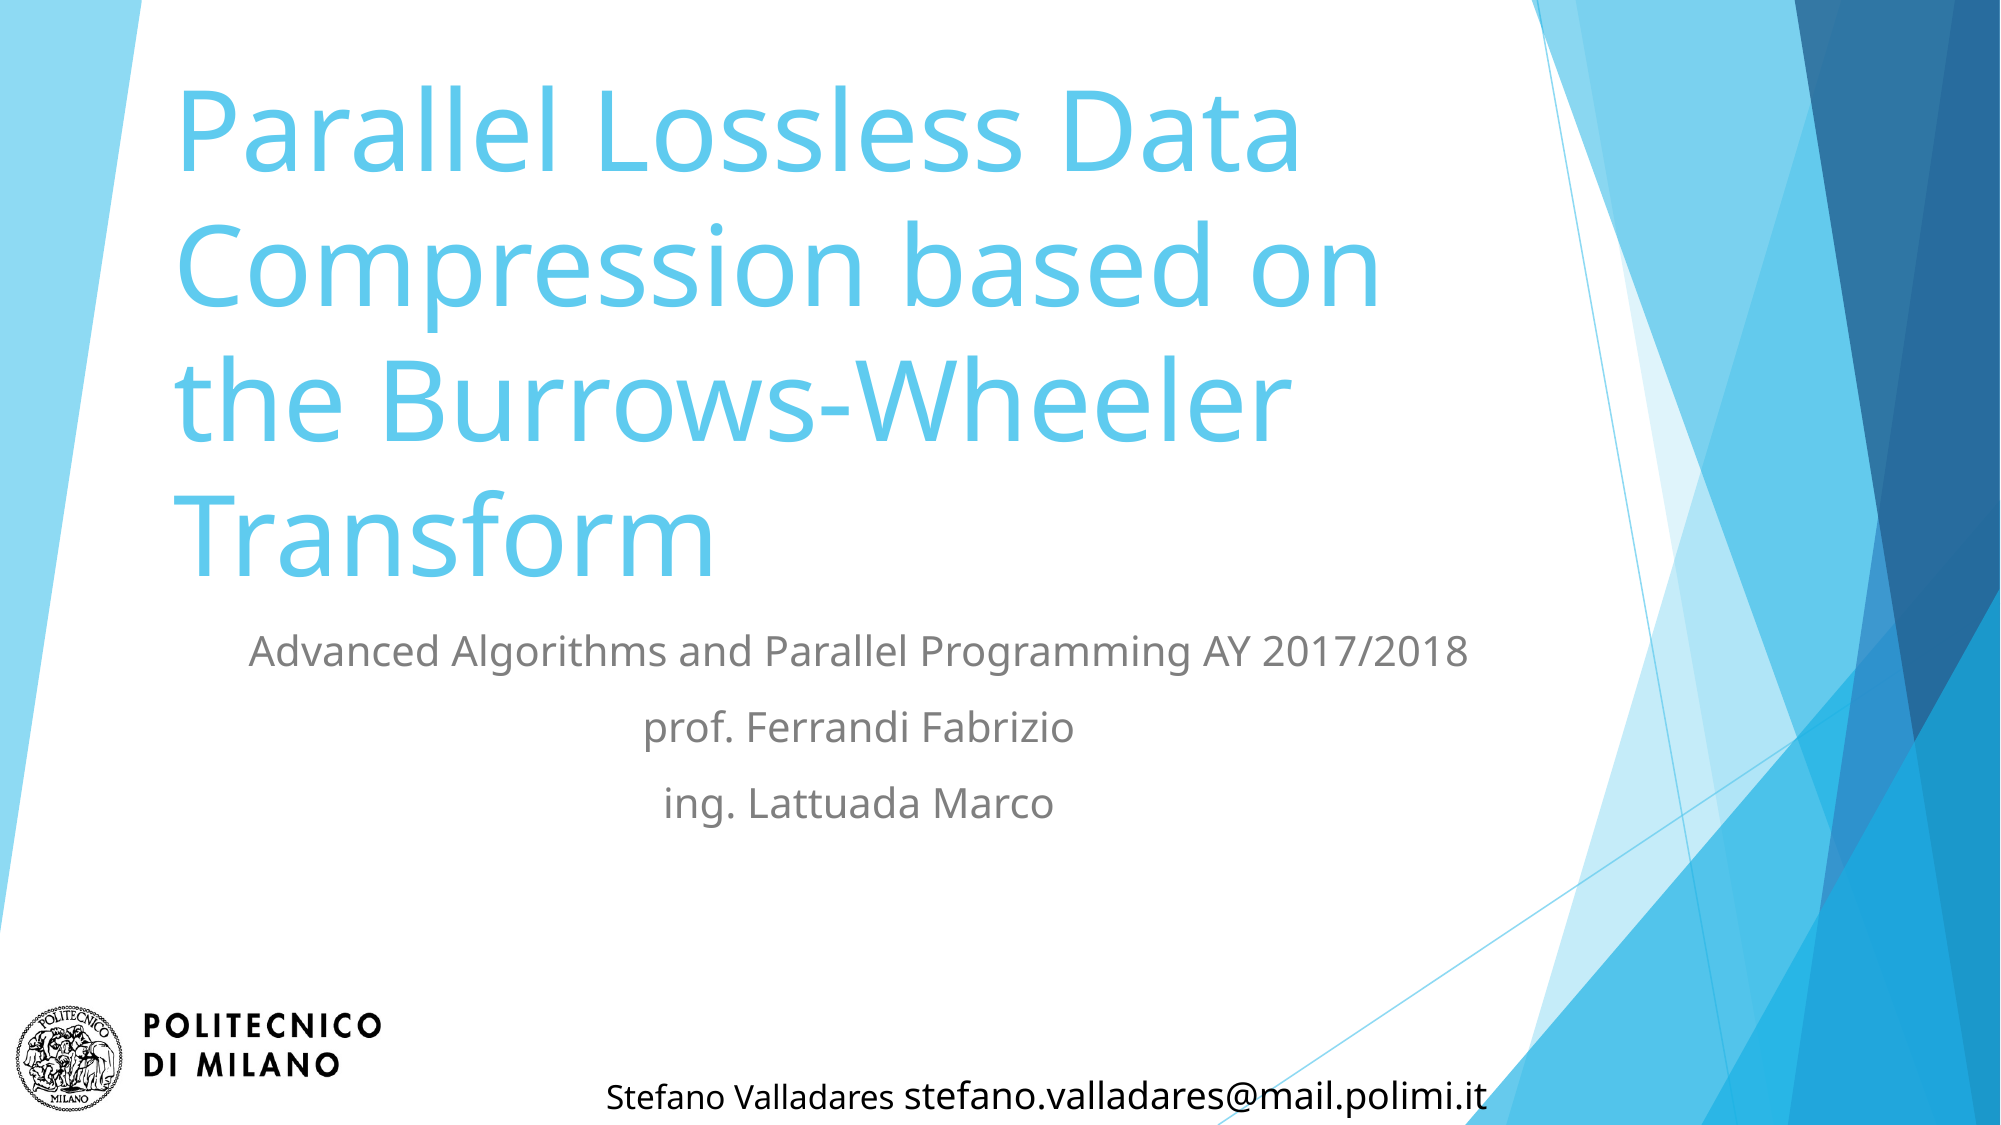

# Parallel Lossless Data Compression based on the Burrows-Wheeler Transform
Advanced Algorithms and Parallel Programming AY 2017/2018
prof. Ferrandi Fabrizio
ing. Lattuada Marco
Stefano Valladares stefano.valladares@mail.polimi.it